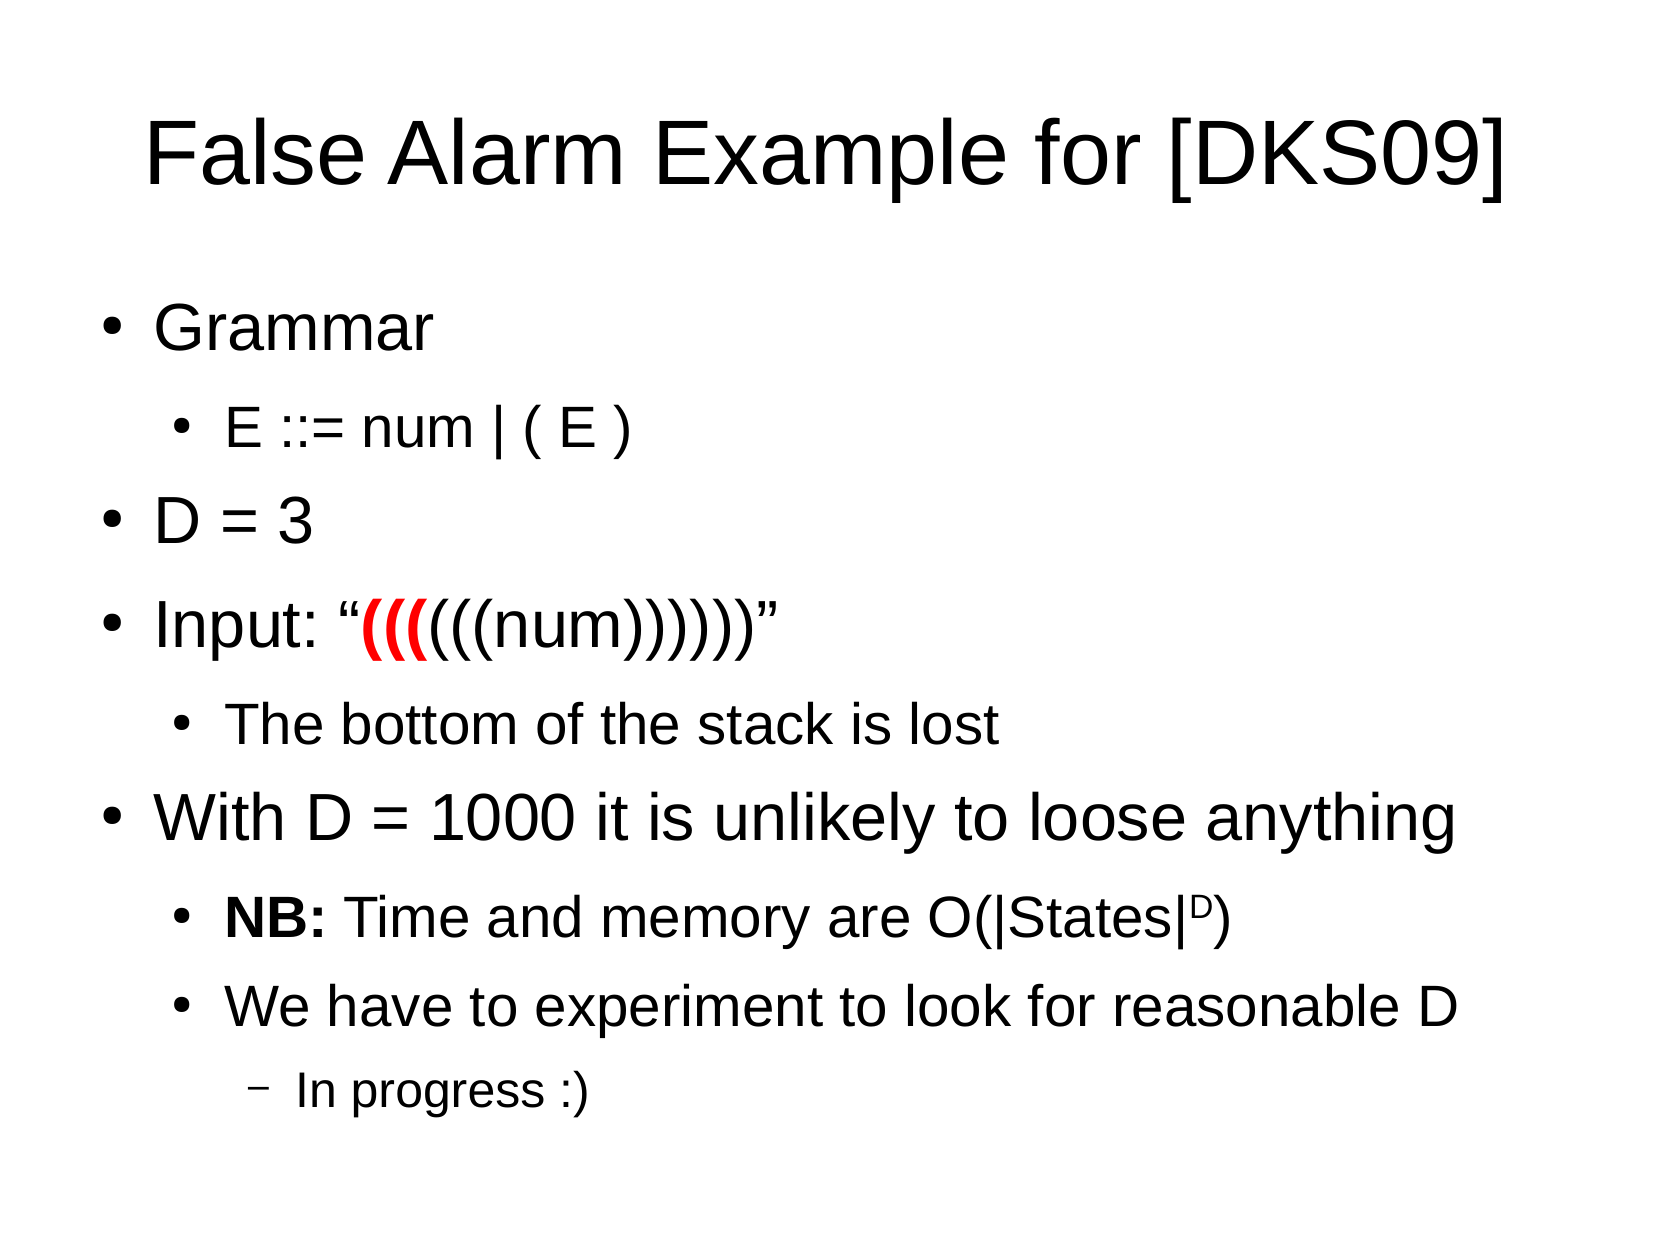

# False Alarm Example for [DKS09]
Grammar
E ::= num | ( E )
D = 3
Input: “((((((num))))))”
The bottom of the stack is lost
With D = 1000 it is unlikely to loose anything
NB: Time and memory are O(|States|D)
We have to experiment to look for reasonable D
In progress :)